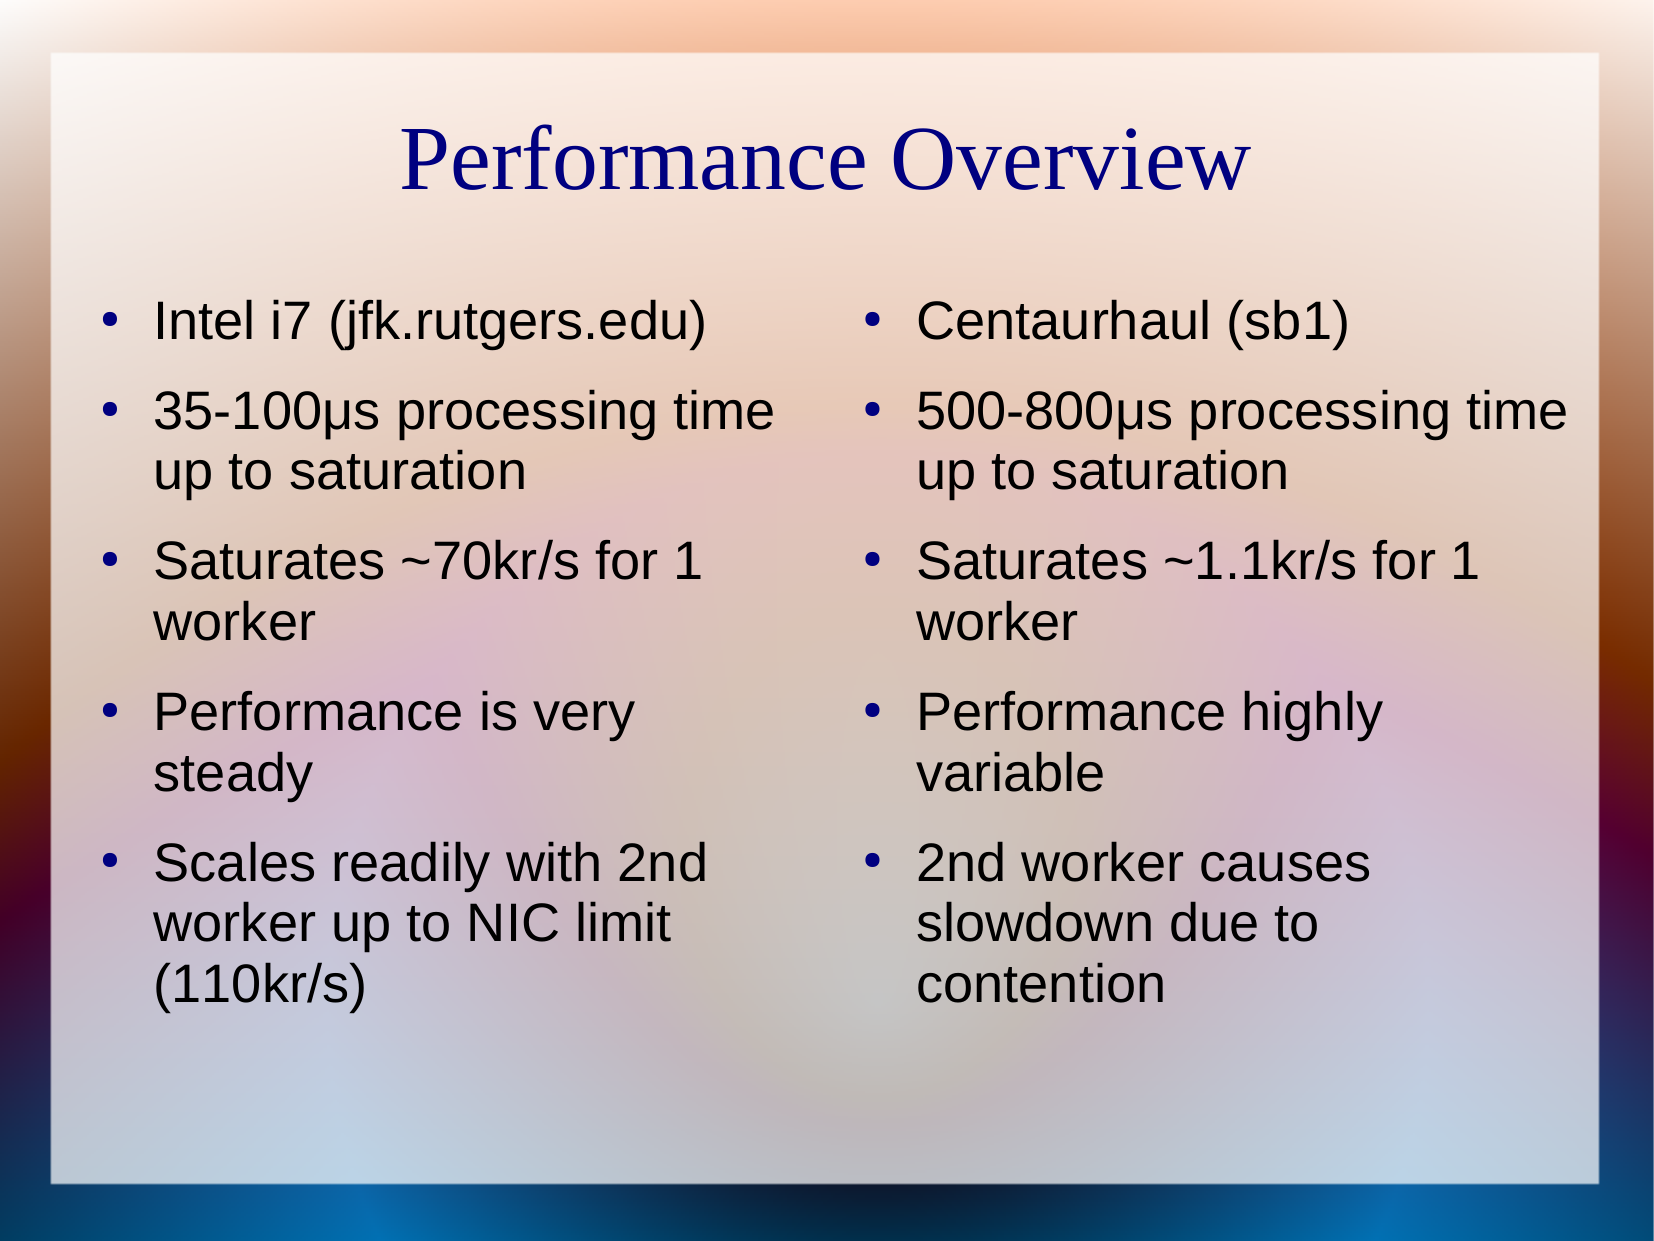

# Performance Overview
Intel i7 (jfk.rutgers.edu)
35-100μs processing time up to saturation
Saturates ~70kr/s for 1 worker
Performance is very steady
Scales readily with 2nd worker up to NIC limit (110kr/s)
Centaurhaul (sb1)
500-800μs processing time up to saturation
Saturates ~1.1kr/s for 1 worker
Performance highly variable
2nd worker causes slowdown due to contention